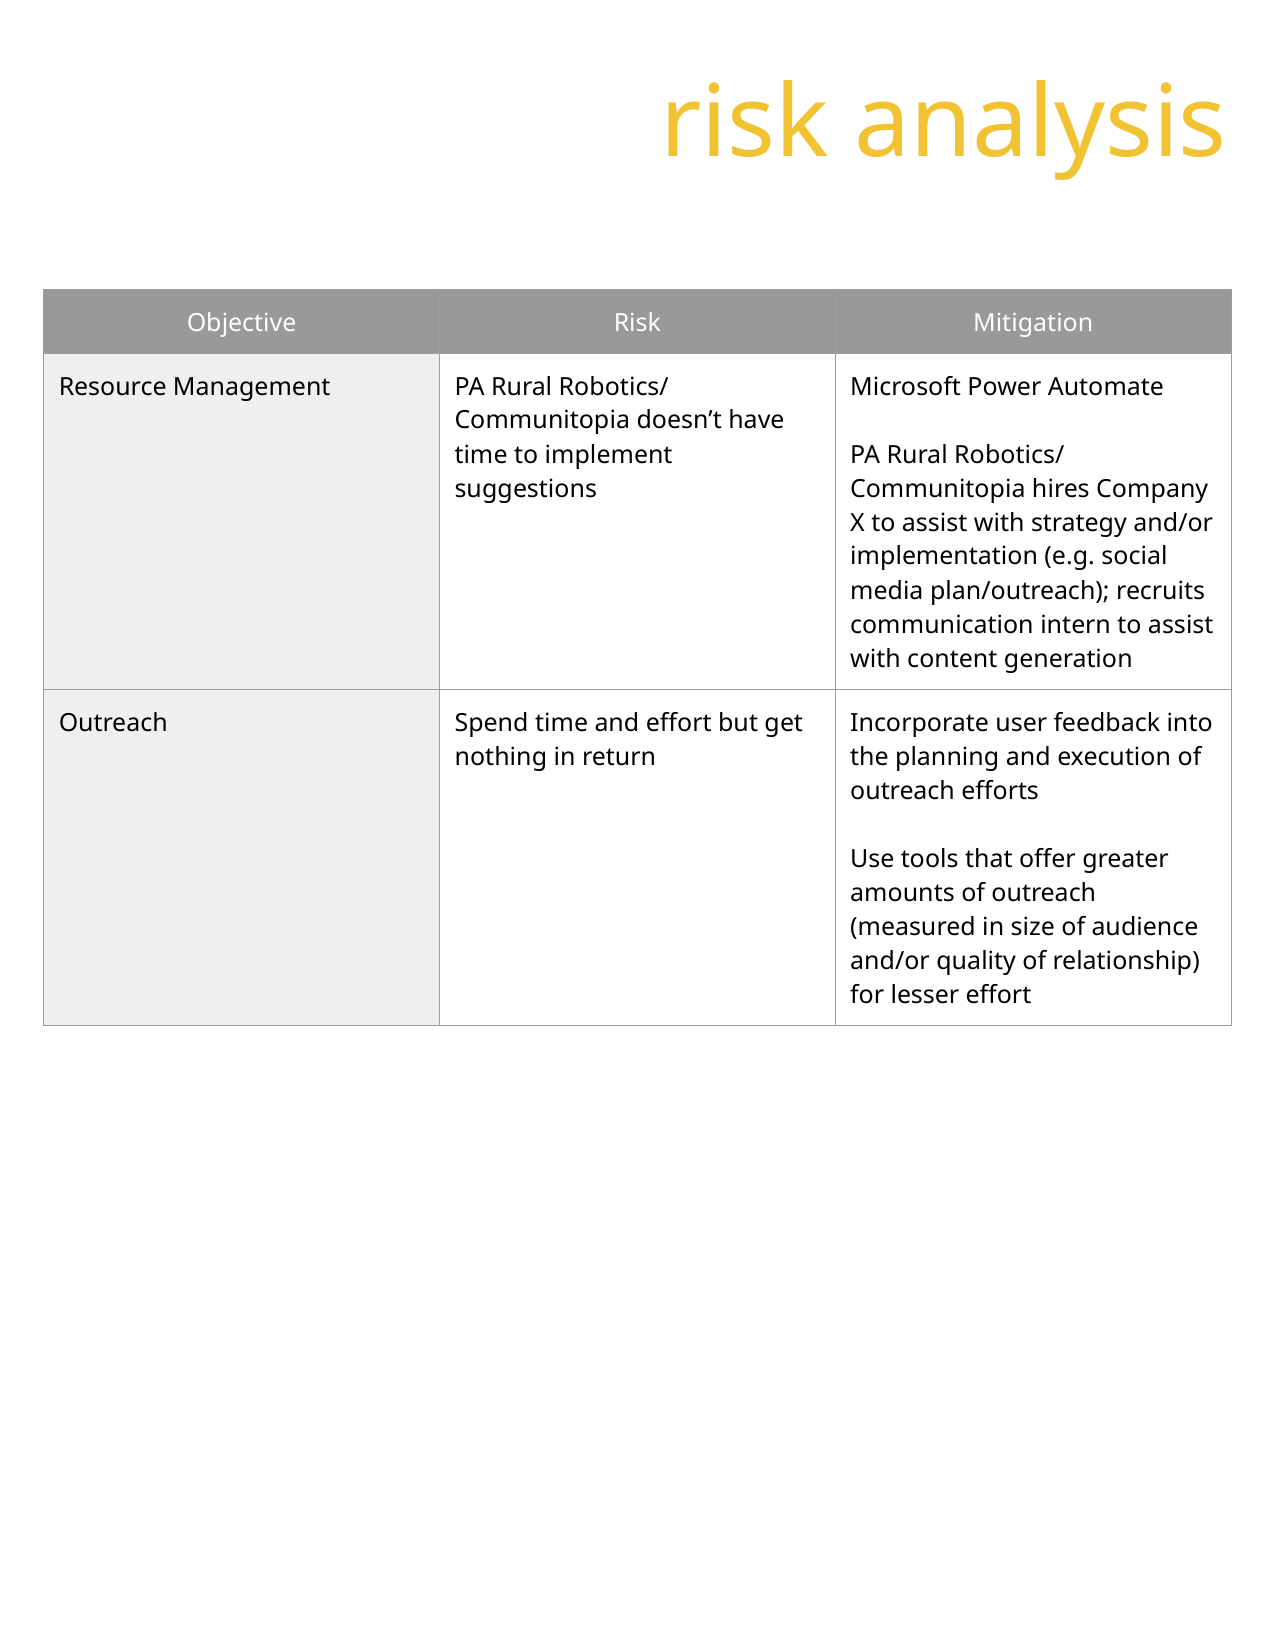

# risk analysis
| Objective | Risk | Mitigation |
| --- | --- | --- |
| Resource Management | PA Rural Robotics/ Communitopia doesn’t have time to implement suggestions | Microsoft Power Automate PA Rural Robotics/ Communitopia hires Company X to assist with strategy and/or implementation (e.g. social media plan/outreach); recruits communication intern to assist with content generation |
| Outreach | Spend time and effort but get nothing in return | Incorporate user feedback into the planning and execution of outreach efforts Use tools that offer greater amounts of outreach (measured in size of audience and/or quality of relationship) for lesser effort |